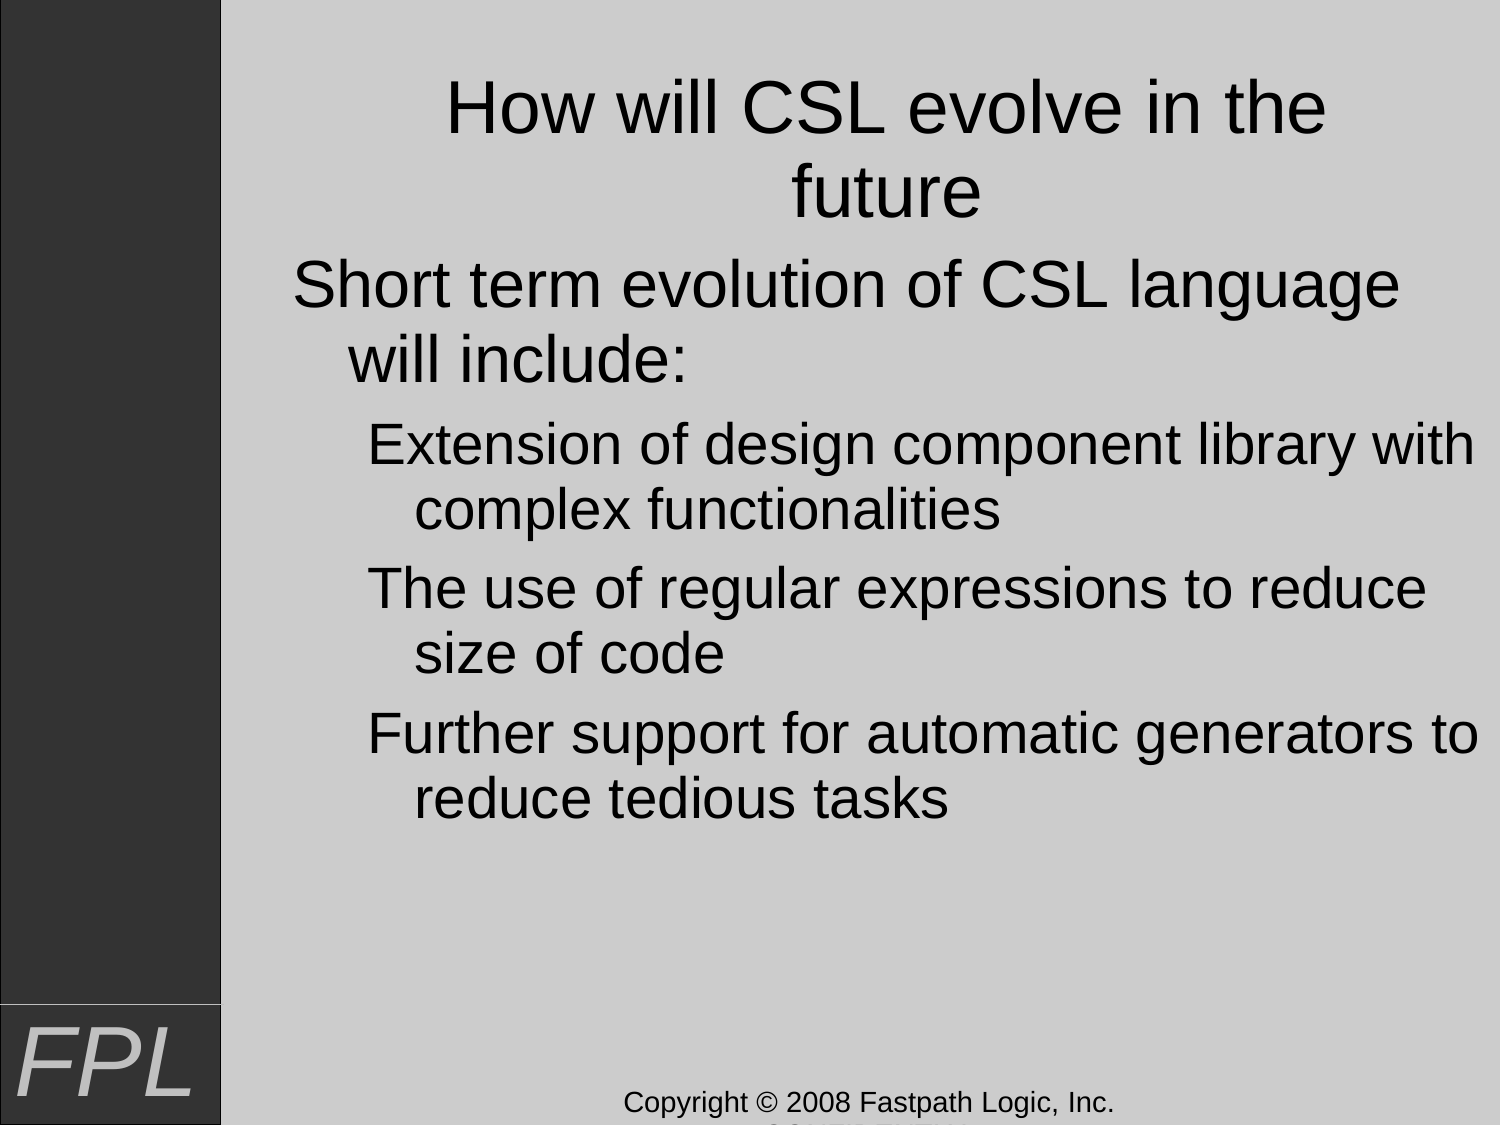

# How will CSL evolve in the future
Short term evolution of CSL language will include:
Extension of design component library with complex functionalities
The use of regular expressions to reduce size of code
Further support for automatic generators to reduce tedious tasks